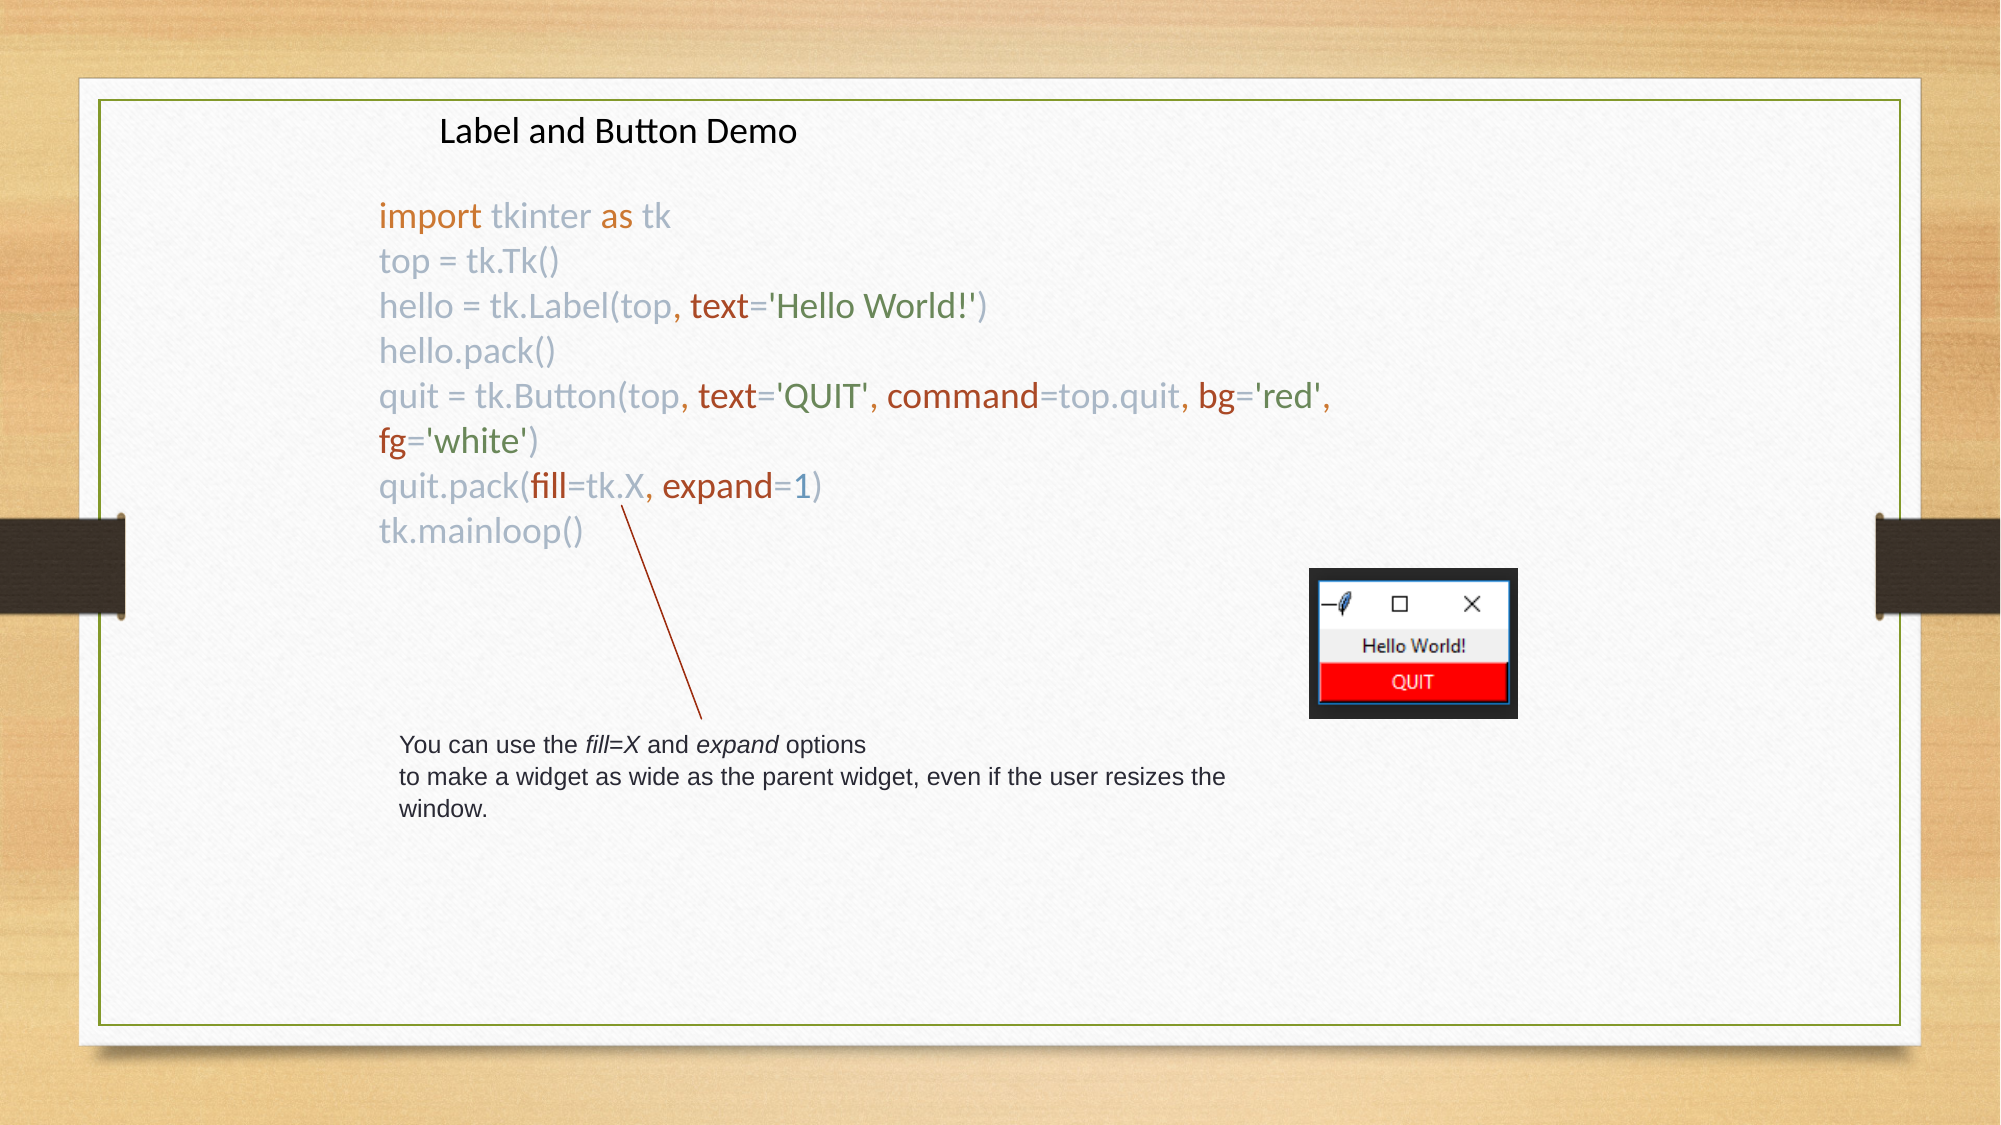

Label and Button Demo
import tkinter as tk
top = tk.Tk()
hello = tk.Label(top, text='Hello World!')
hello.pack()
quit = tk.Button(top, text='QUIT', command=top.quit, bg='red', fg='white')
quit.pack(fill=tk.X, expand=1)
tk.mainloop()
You can use the fill=X and expand options
to make a widget as wide as the parent widget, even if the user resizes the window.